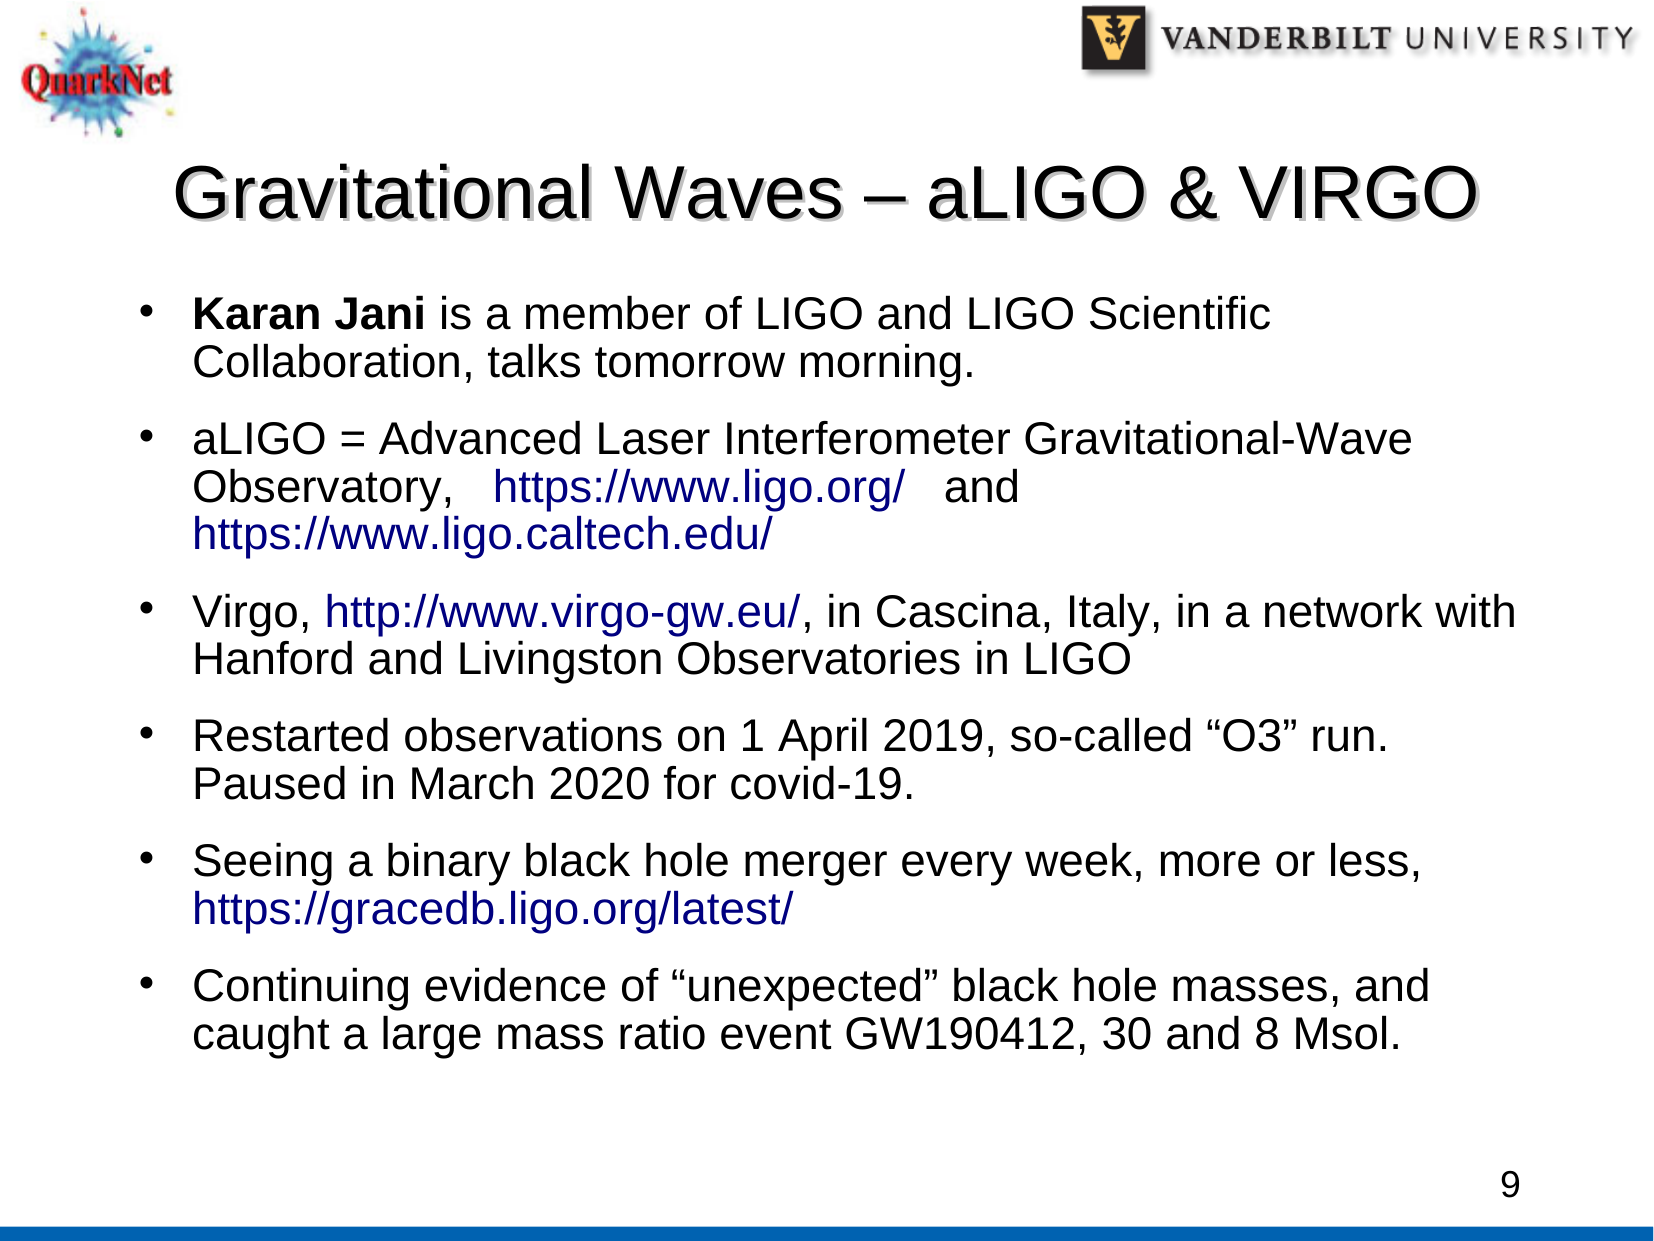

# Gravitational Waves – aLIGO & VIRGO
Karan Jani is a member of LIGO and LIGO Scientific Collaboration, talks tomorrow morning.
aLIGO = Advanced Laser Interferometer Gravitational-Wave Observatory, https://www.ligo.org/ and https://www.ligo.caltech.edu/
Virgo, http://www.virgo-gw.eu/, in Cascina, Italy, in a network with Hanford and Livingston Observatories in LIGO
Restarted observations on 1 April 2019, so-called “O3” run. Paused in March 2020 for covid-19.
Seeing a binary black hole merger every week, more or less, https://gracedb.ligo.org/latest/
Continuing evidence of “unexpected” black hole masses, and caught a large mass ratio event GW190412, 30 and 8 Msol.
9